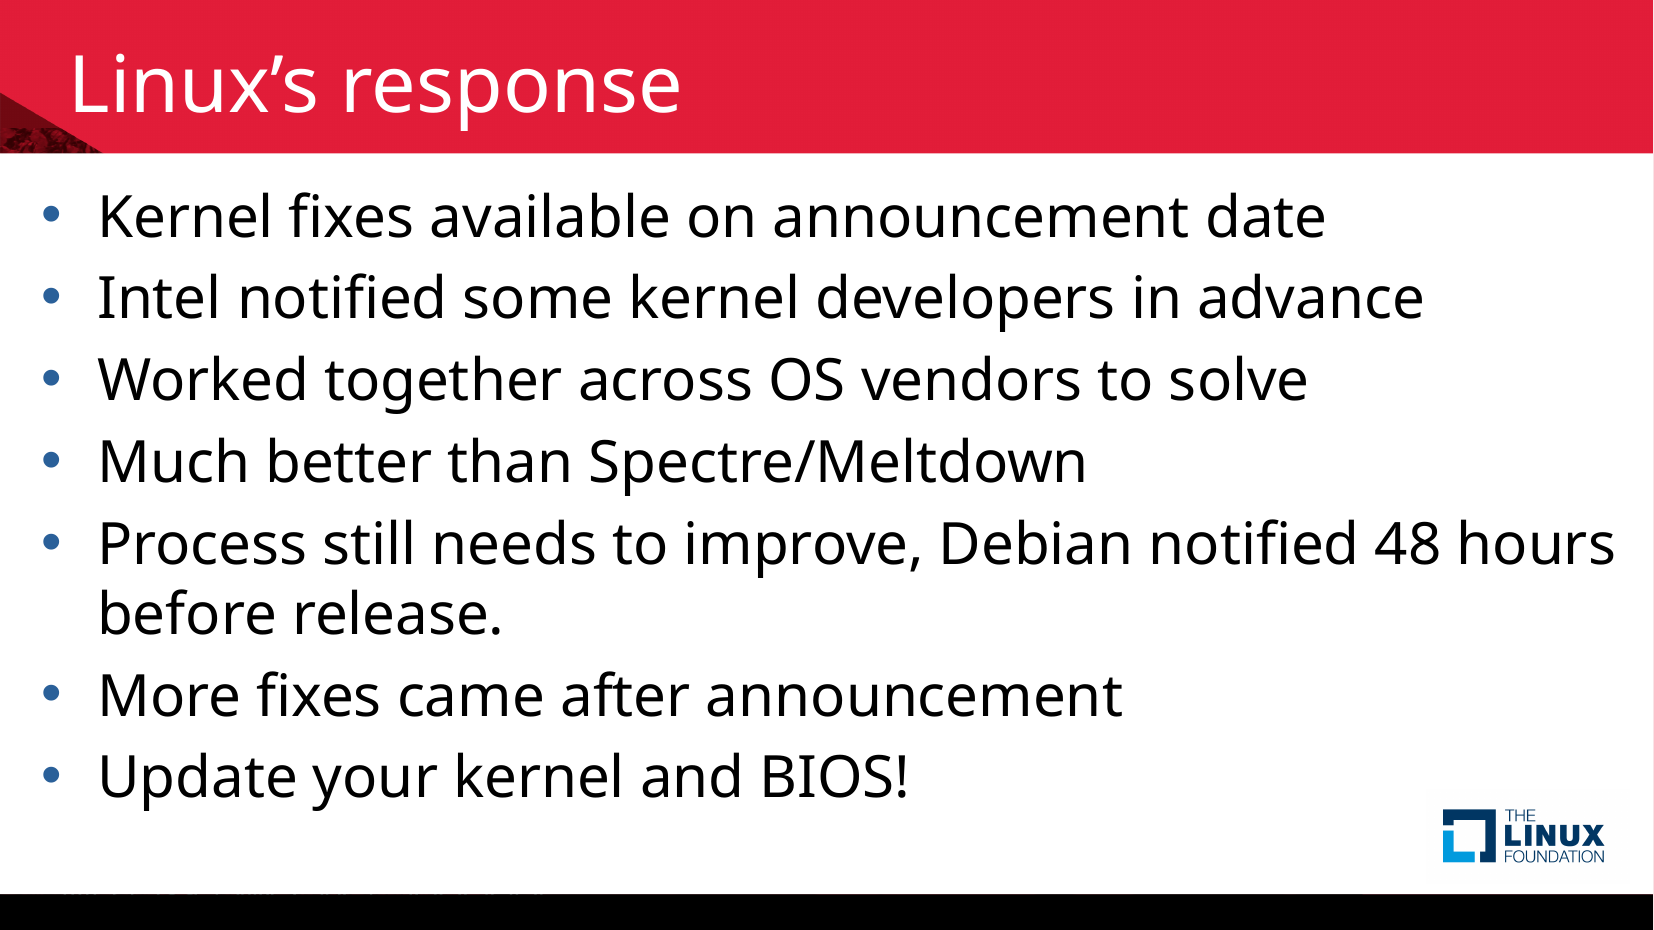

# Linux’s response
Kernel fixes available on announcement date
Intel notified some kernel developers in advance
Worked together across OS vendors to solve
Much better than Spectre/Meltdown
Process still needs to improve, Debian notified 48 hours before release.
More fixes came after announcement
Update your kernel and BIOS!